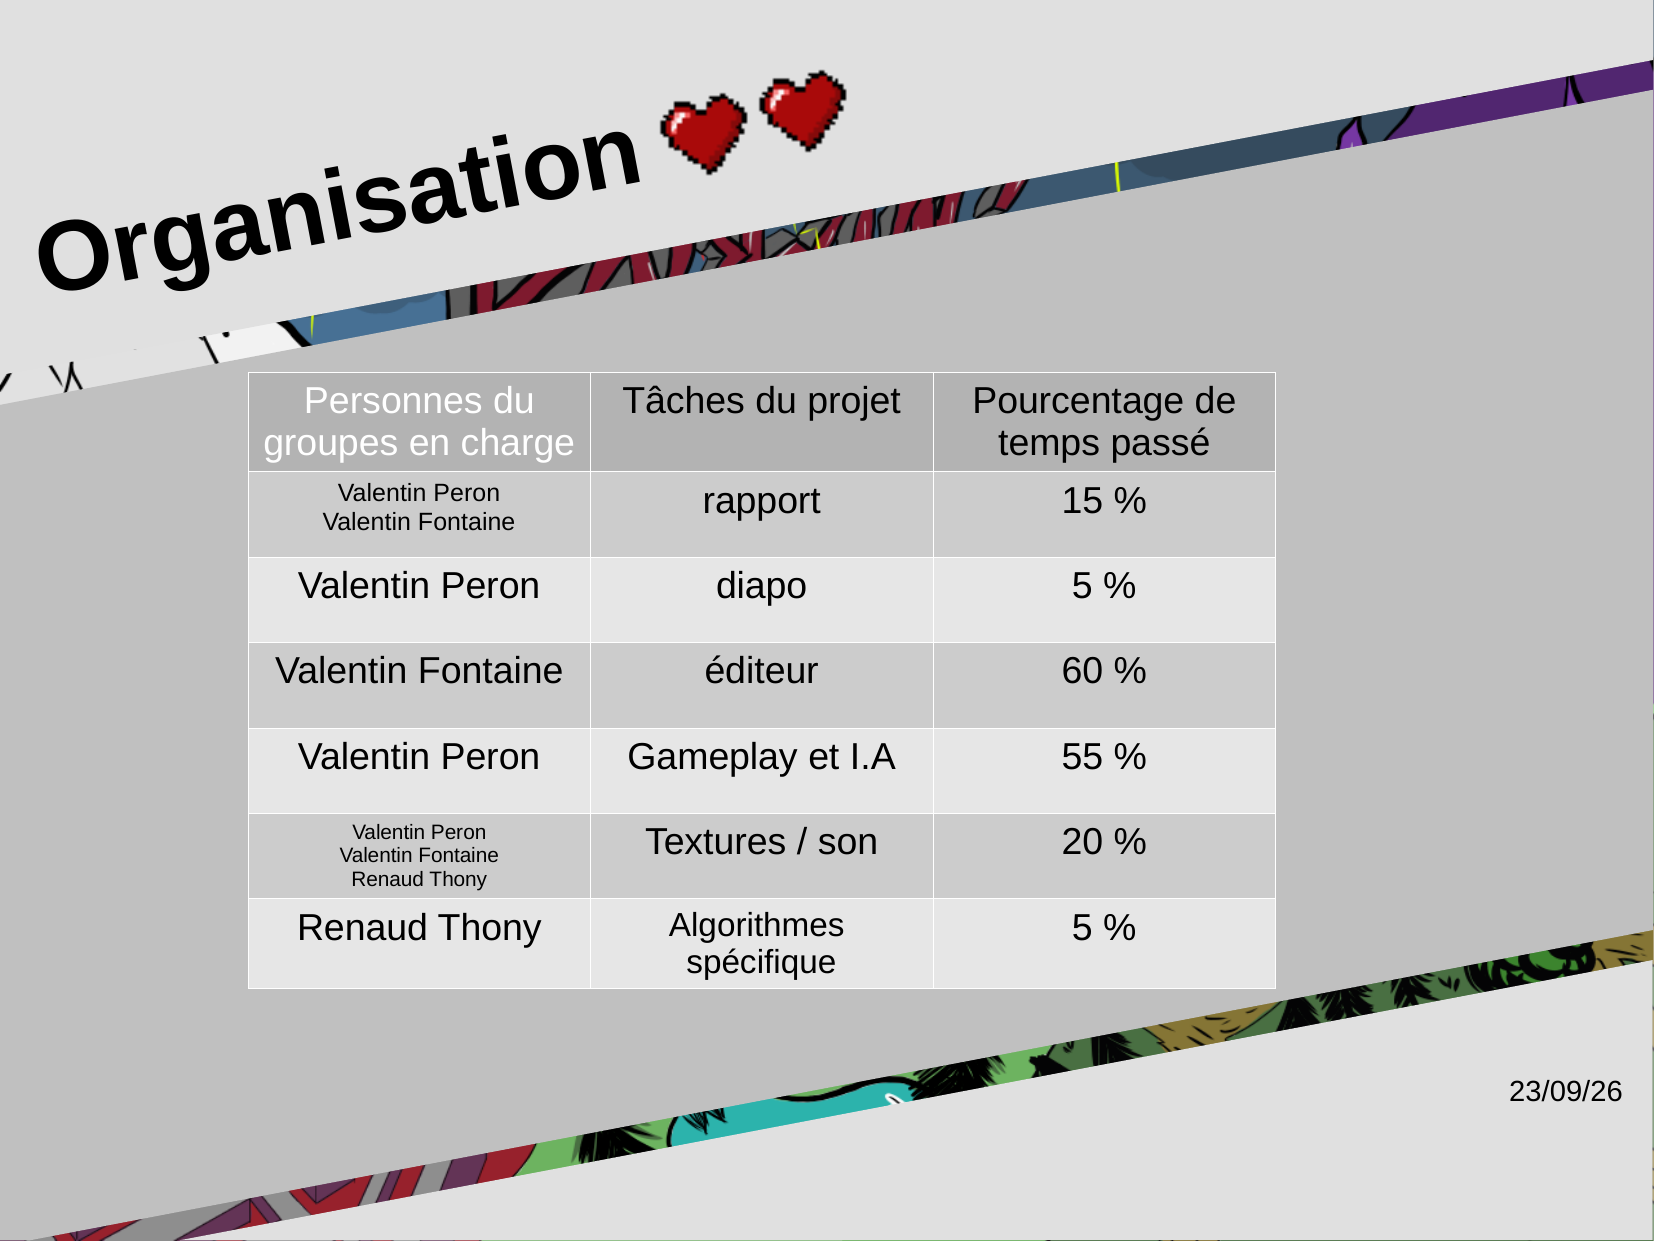

# Organisation
| Personnes du groupes en charge | Tâches du projet | Pourcentage de temps passé |
| --- | --- | --- |
| Valentin Peron Valentin Fontaine | rapport | 15 % |
| Valentin Peron | diapo | 5 % |
| Valentin Fontaine | éditeur | 60 % |
| Valentin Peron | Gameplay et I.A | 55 % |
| Valentin Peron Valentin Fontaine Renaud Thony | Textures / son | 20 % |
| Renaud Thony | Algorithmes spécifique | 5 % |
9